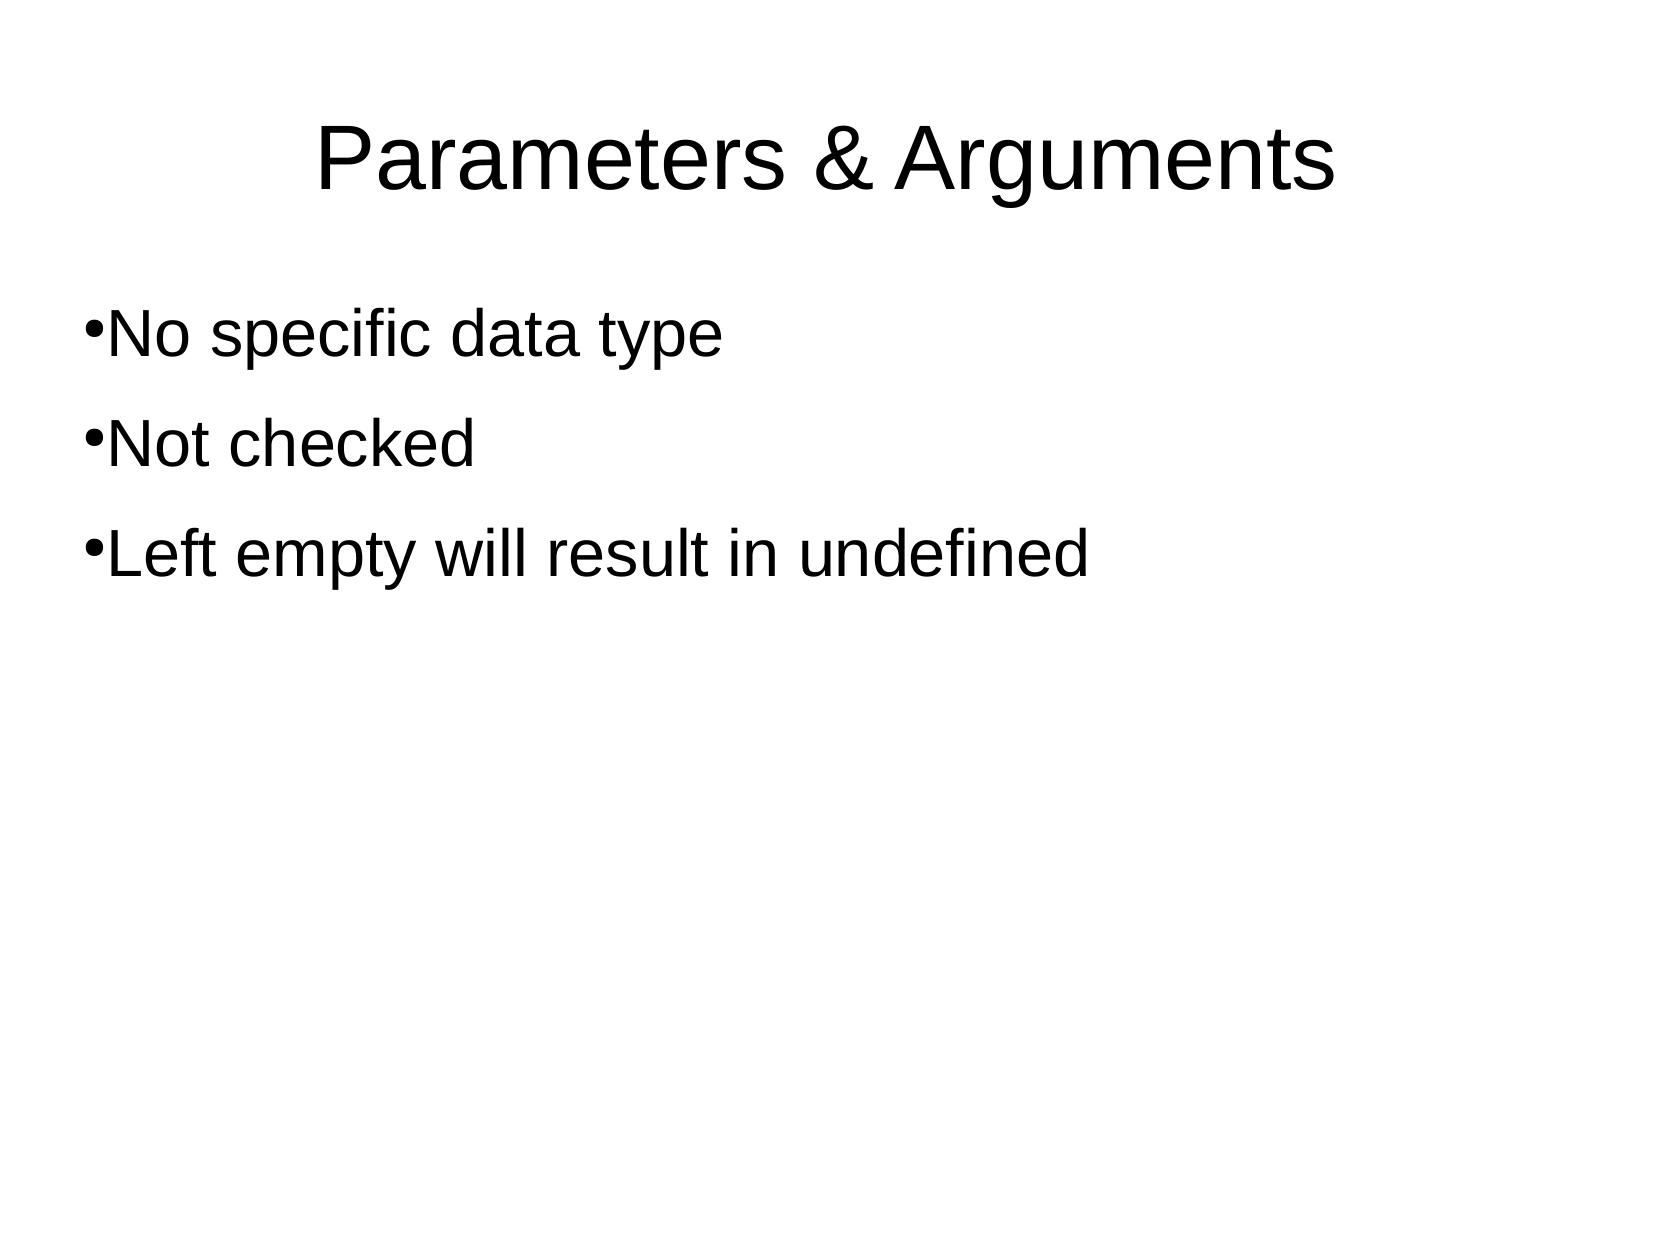

# Parameters & Arguments
No specific data type
Not checked
Left empty will result in undefined